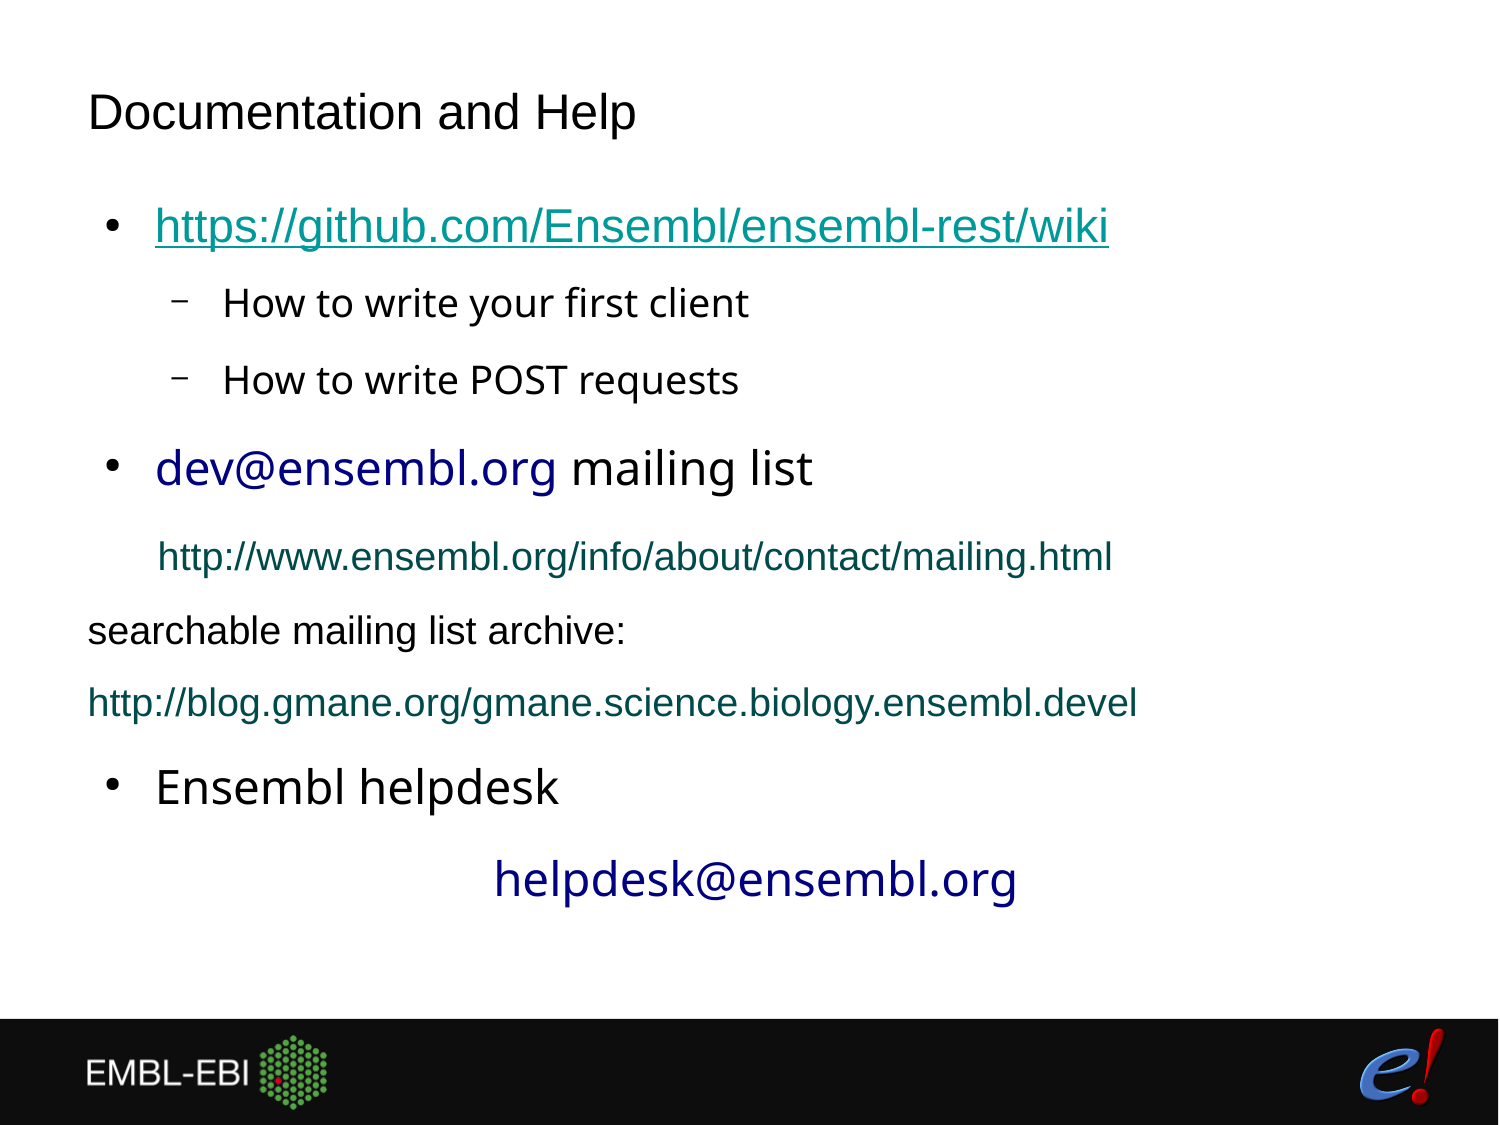

# Documentation and Help
https://github.com/Ensembl/ensembl-rest/wiki
How to write your first client
How to write POST requests
dev@ensembl.org mailing list
 	http://www.ensembl.org/info/about/contact/mailing.html
searchable mailing list archive:
http://blog.gmane.org/gmane.science.biology.ensembl.devel
Ensembl helpdesk
helpdesk@ensembl.org